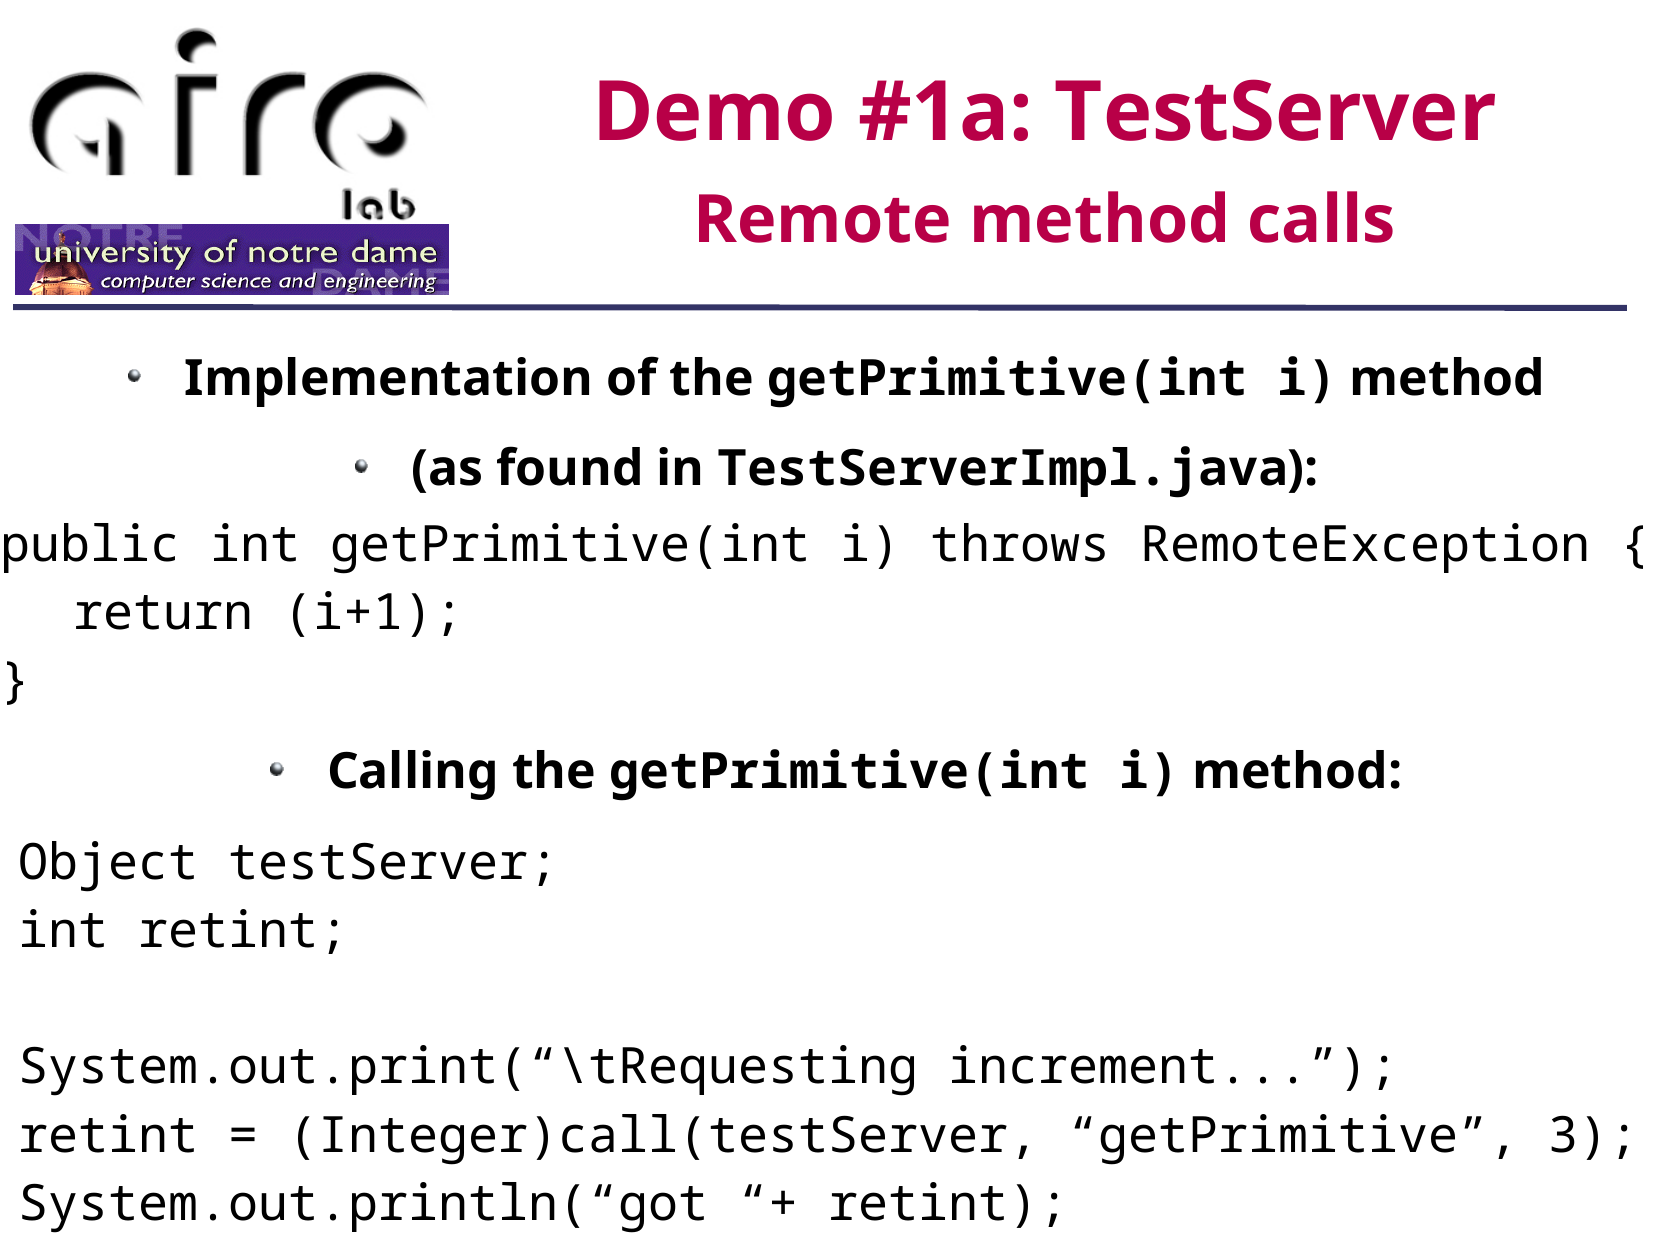

# Demo #1a: TestServer Remote method calls
Implementation of the getPrimitive(int i) method
(as found in TestServerImpl.java):
public int getPrimitive(int i) throws RemoteException {
	return (i+1);
}
Calling the getPrimitive(int i) method:
Object testServer;
int retint;
System.out.print(“\tRequesting increment...”);
retint = (Integer)call(testServer, “getPrimitive”, 3);
System.out.println(“got “+ retint);